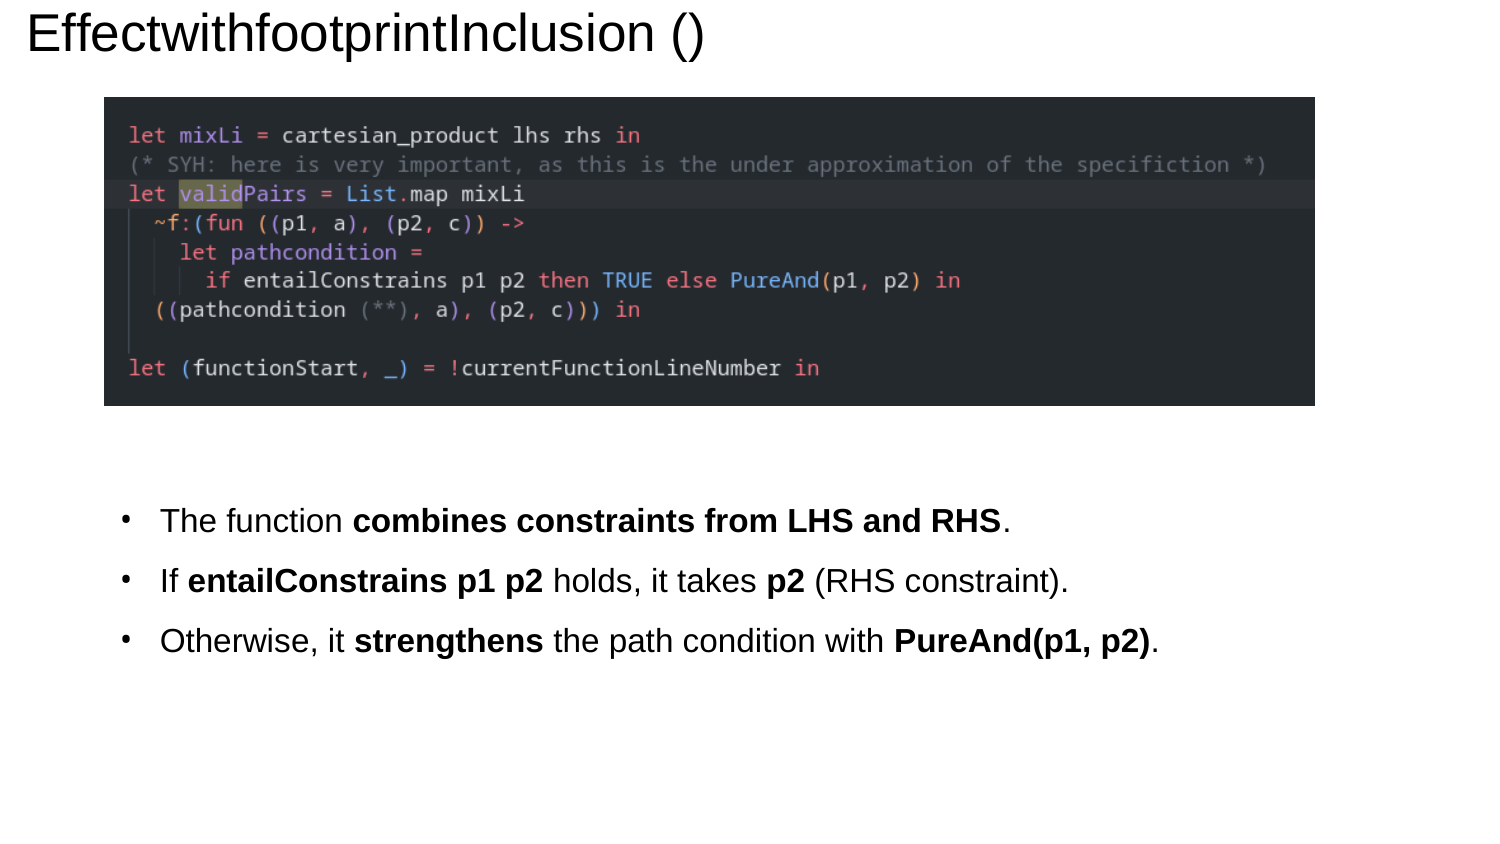

# EffectwithfootprintInclusion ()
 The function combines constraints from LHS and RHS.
 If entailConstrains p1 p2 holds, it takes p2 (RHS constraint).
 Otherwise, it strengthens the path condition with PureAnd(p1, p2).